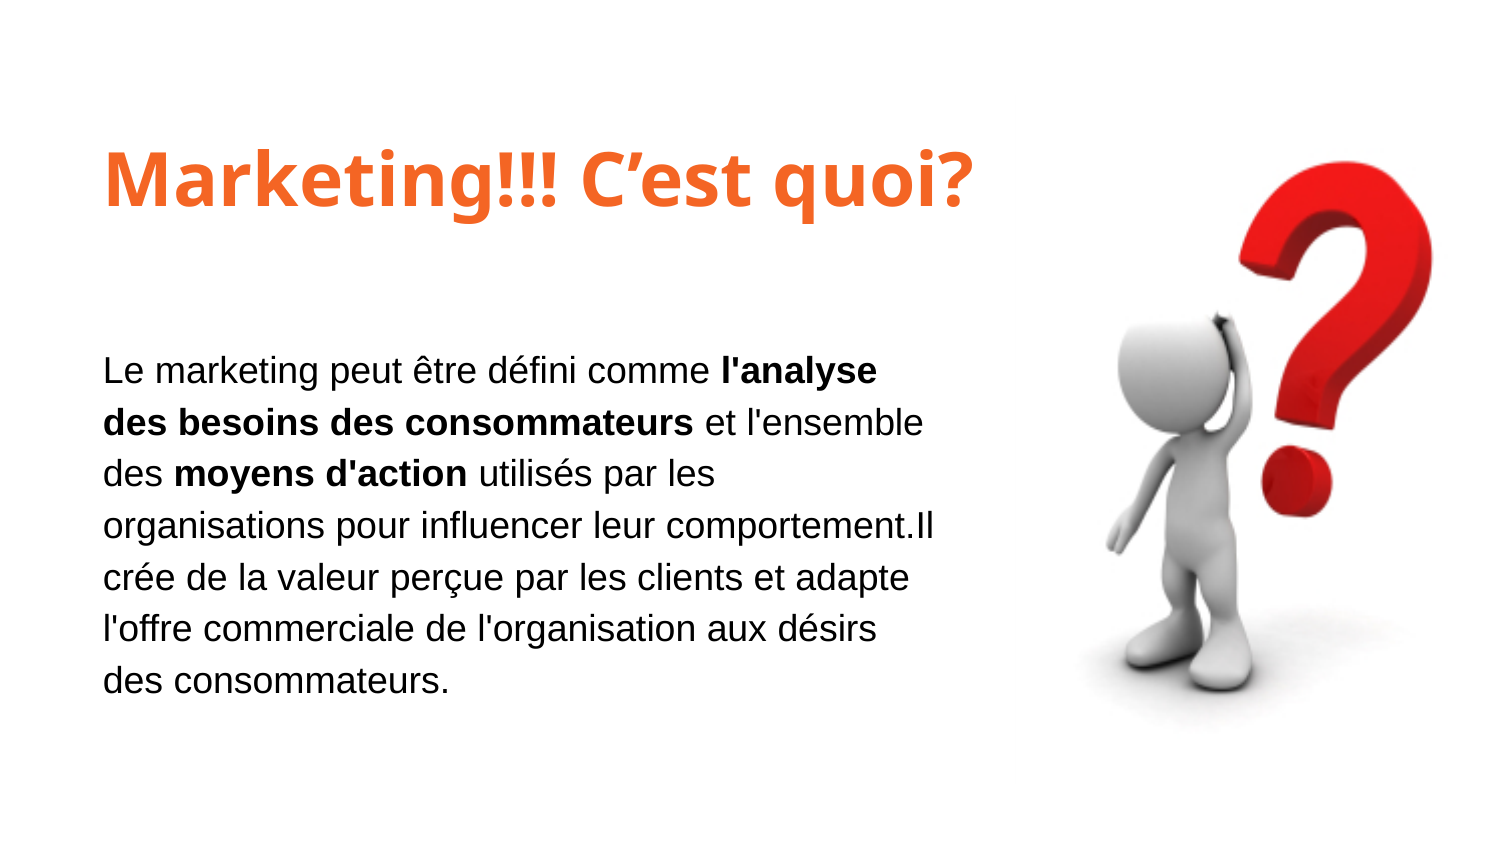

# Marketing!!! C’est quoi?
Le marketing peut être défini comme l'analyse des besoins des consommateurs et l'ensemble des moyens d'action utilisés par les organisations pour influencer leur comportement.Il crée de la valeur perçue par les clients et adapte l'offre commerciale de l'organisation aux désirs des consommateurs.